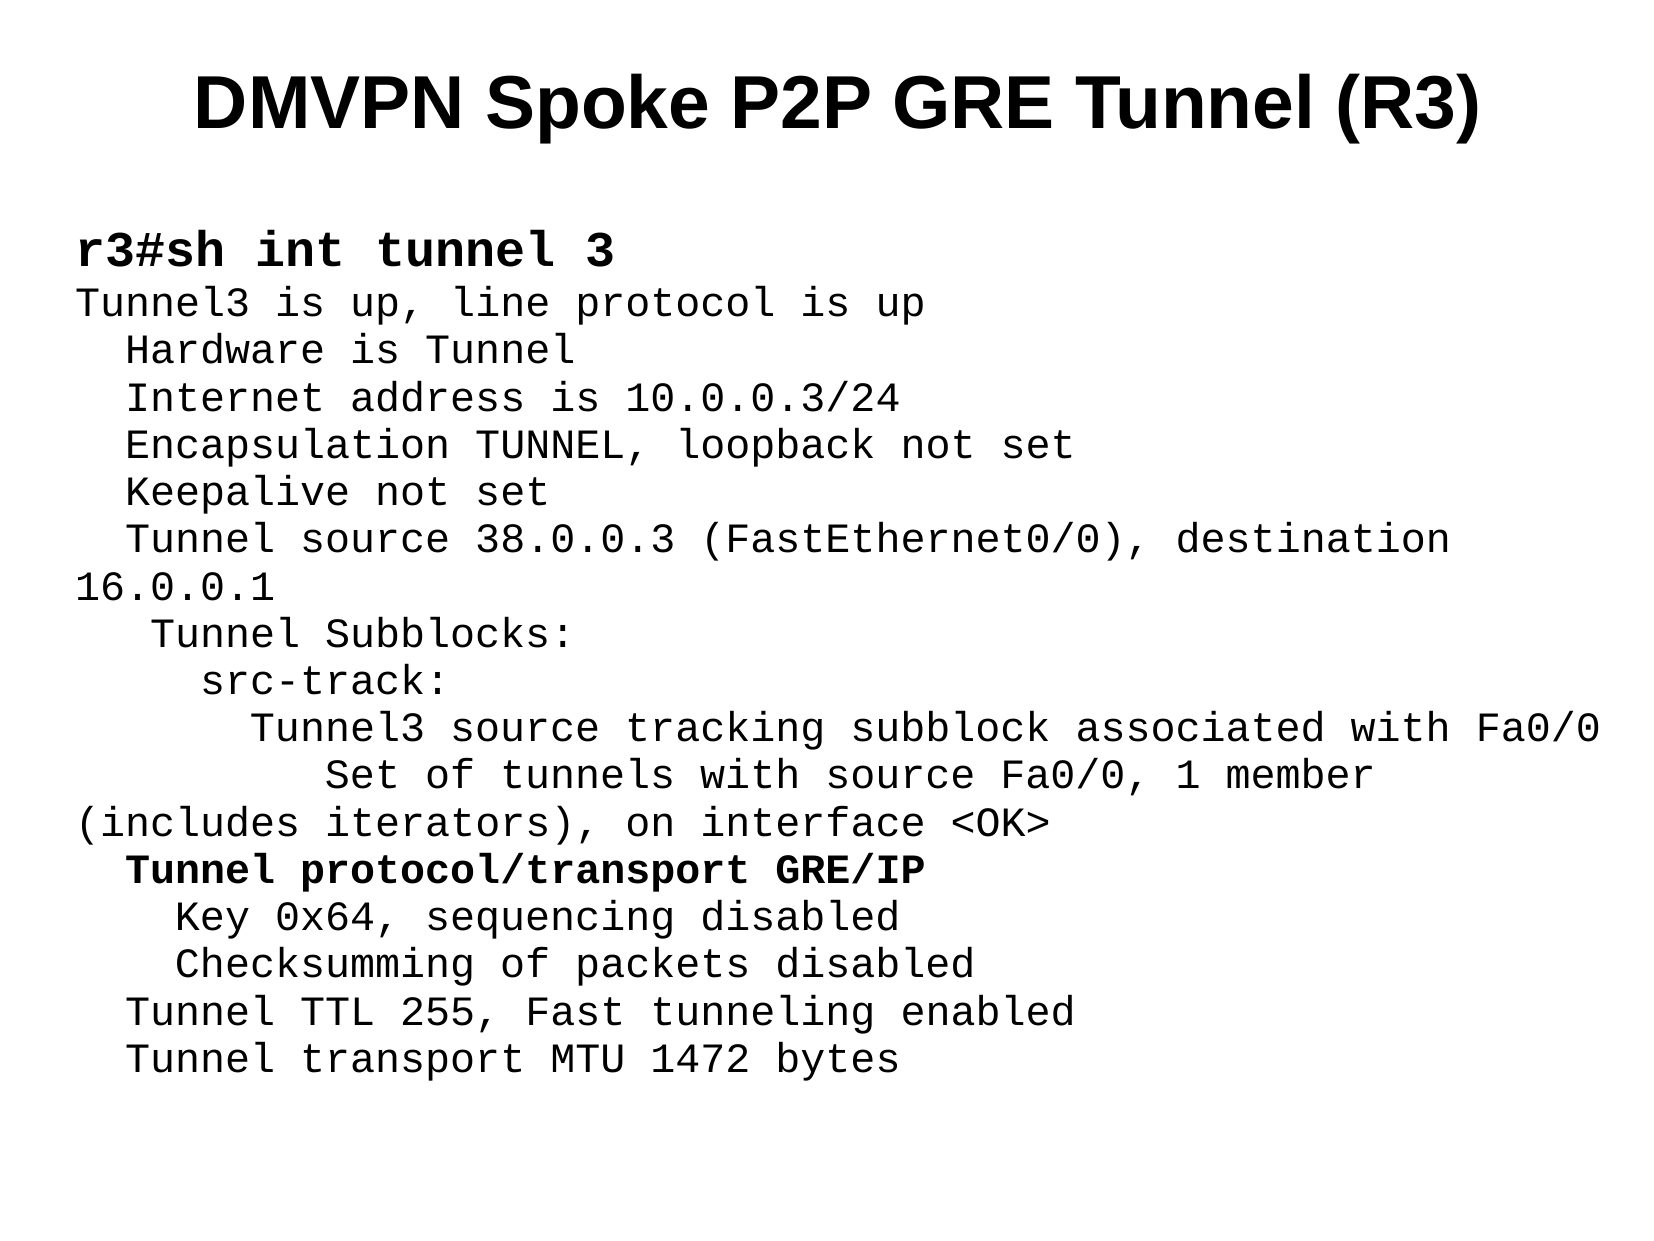

DMVPN Spoke P2P GRE Tunnel (R3)
# r3#sh int tunnel 3
Tunnel3 is up, line protocol is up
 Hardware is Tunnel
 Internet address is 10.0.0.3/24
 Encapsulation TUNNEL, loopback not set
 Keepalive not set
 Tunnel source 38.0.0.3 (FastEthernet0/0), destination 16.0.0.1
 Tunnel Subblocks:
 src-track:
 Tunnel3 source tracking subblock associated with Fa0/0
 Set of tunnels with source Fa0/0, 1 member (includes iterators), on interface <OK>
 Tunnel protocol/transport GRE/IP
 Key 0x64, sequencing disabled
 Checksumming of packets disabled
 Tunnel TTL 255, Fast tunneling enabled
 Tunnel transport MTU 1472 bytes